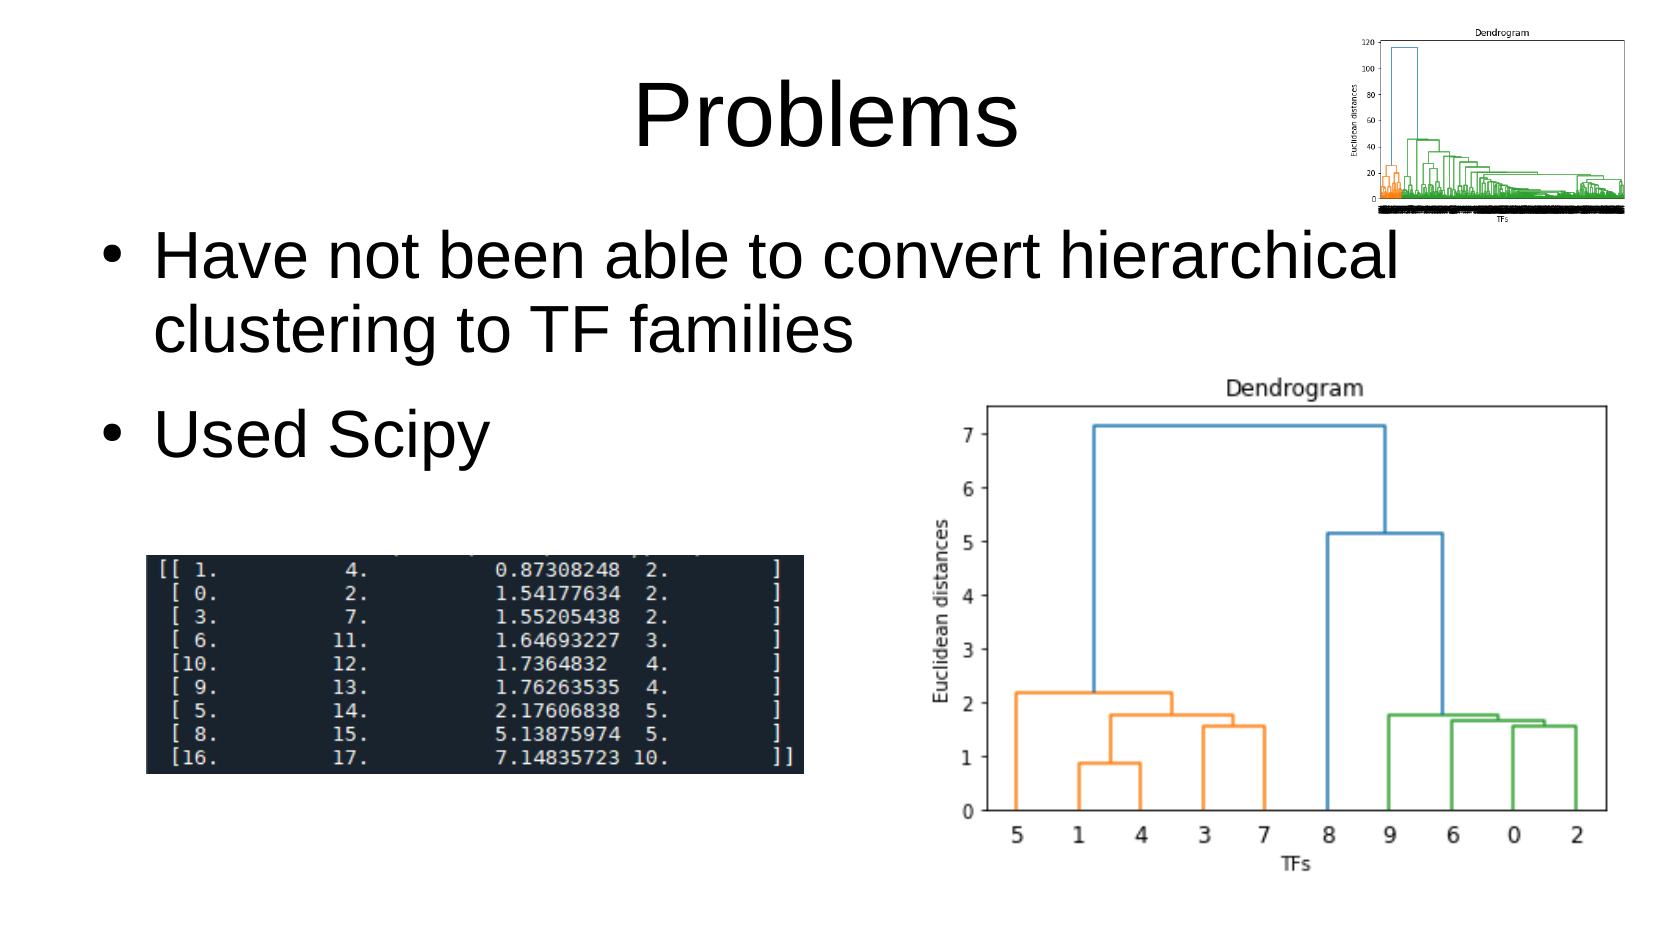

# Problems
Have not been able to convert hierarchical clustering to TF families
Used Scipy